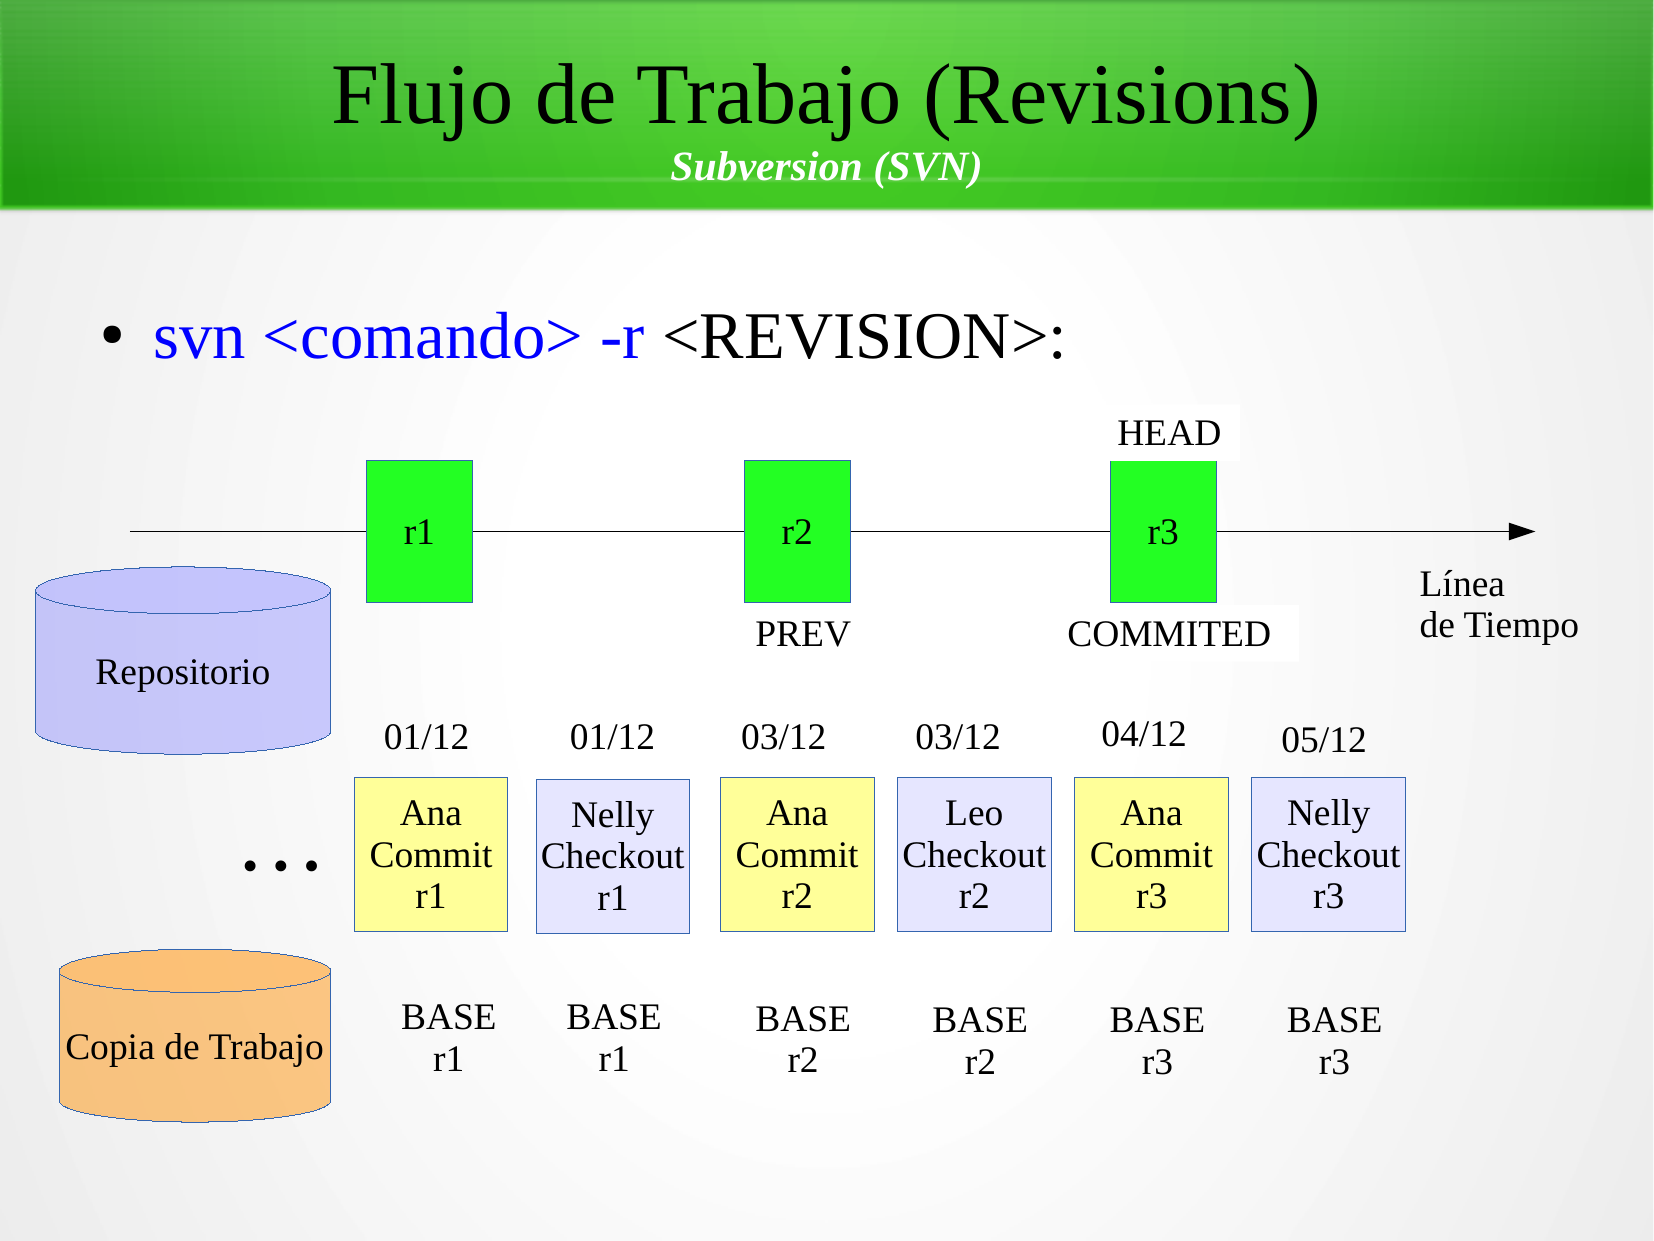

# Flujo de Trabajo (Revisions) Subversion (SVN)
svn <comando> -r <REVISION>:
HEAD
r1
r2
r3
Línea
de Tiempo
Repositorio
PREV
COMMITED
04/12
01/12
01/12
03/12
03/12
05/12
Ana
Commit
r1
Ana
Commit
r2
Leo
Checkout
r2
Ana
Commit
r3
Nelly
Checkout
r3
Nelly
Checkout
r1
…
Copia de Trabajo
BASE
r1
BASE
r1
BASE
r2
BASE
r2
BASE
r3
BASE
r3